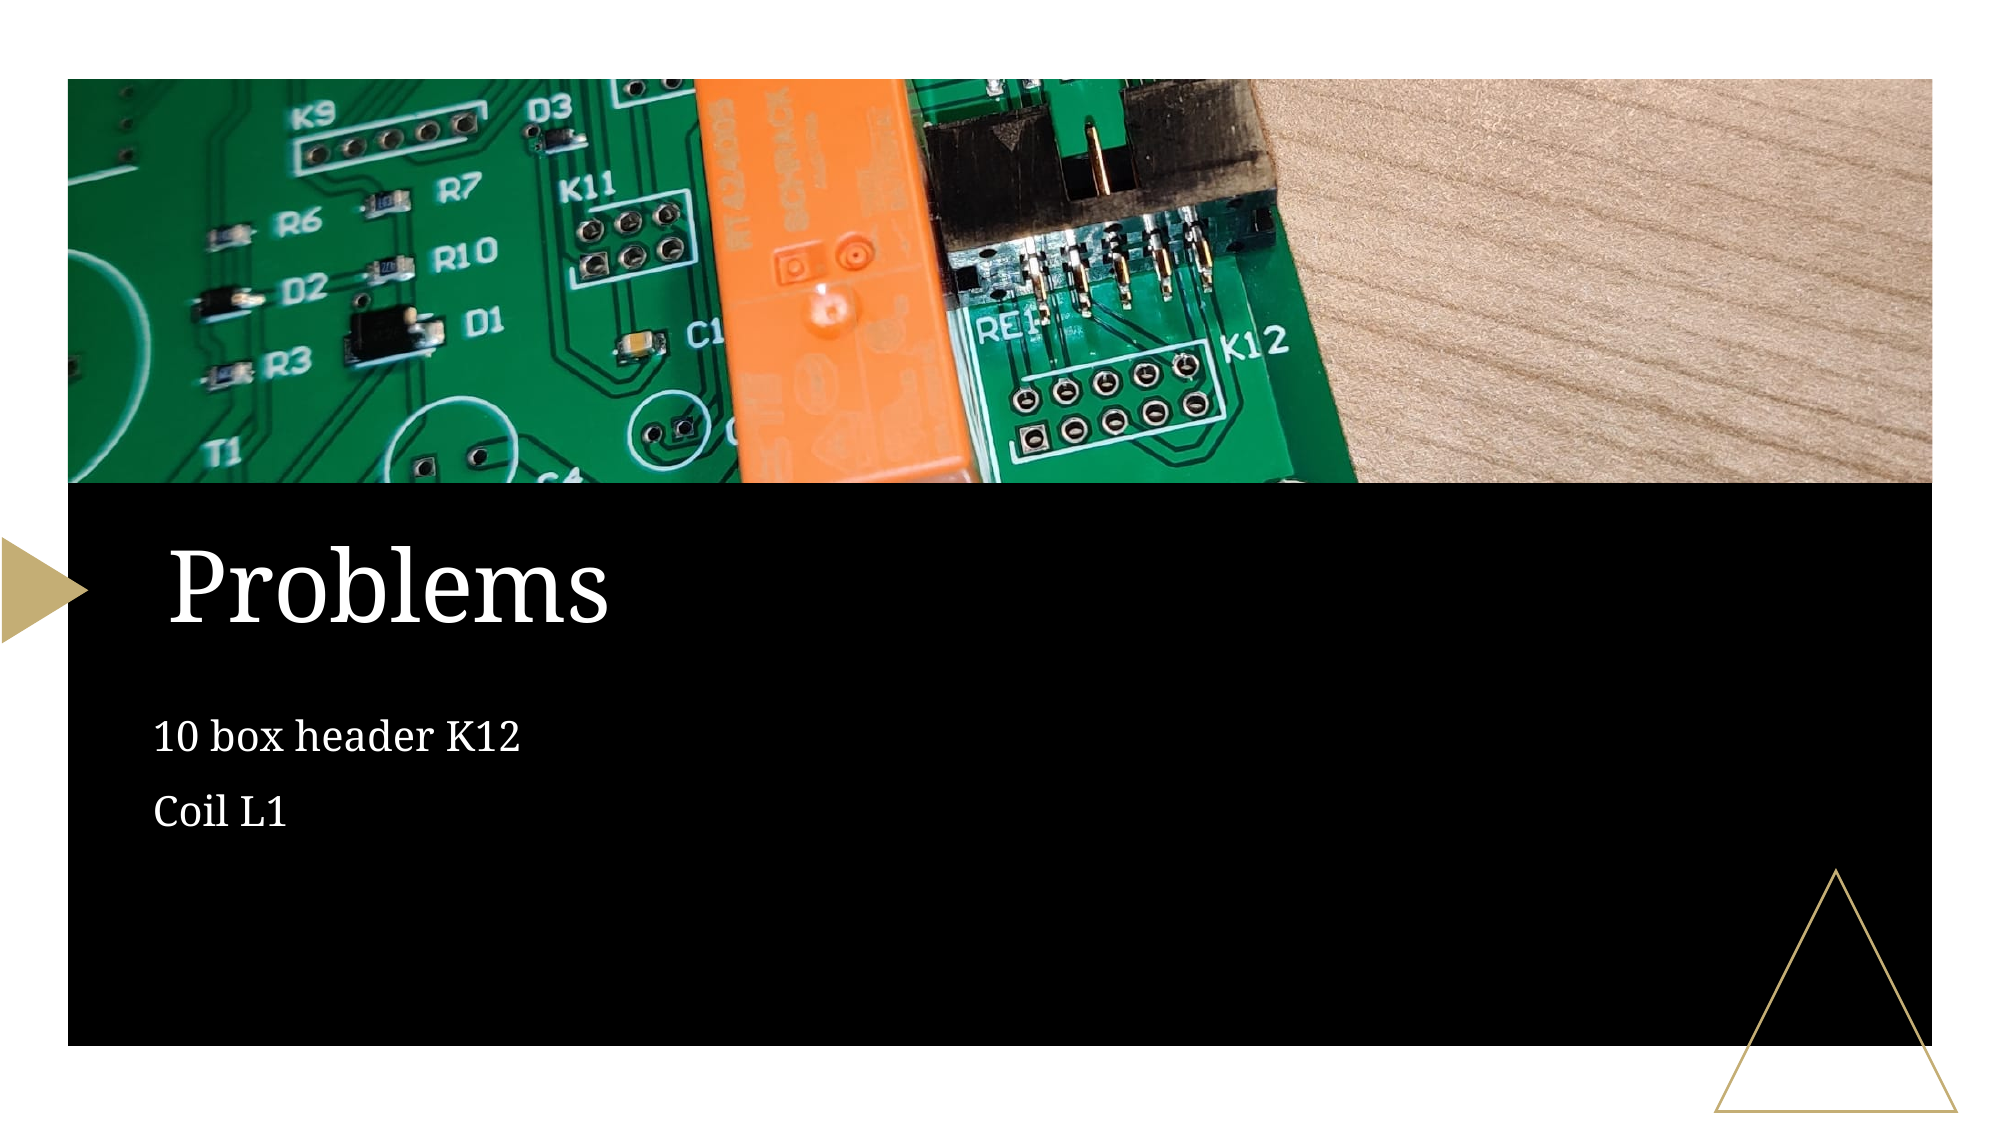

Problems
# 10 box header K12
Coil L1